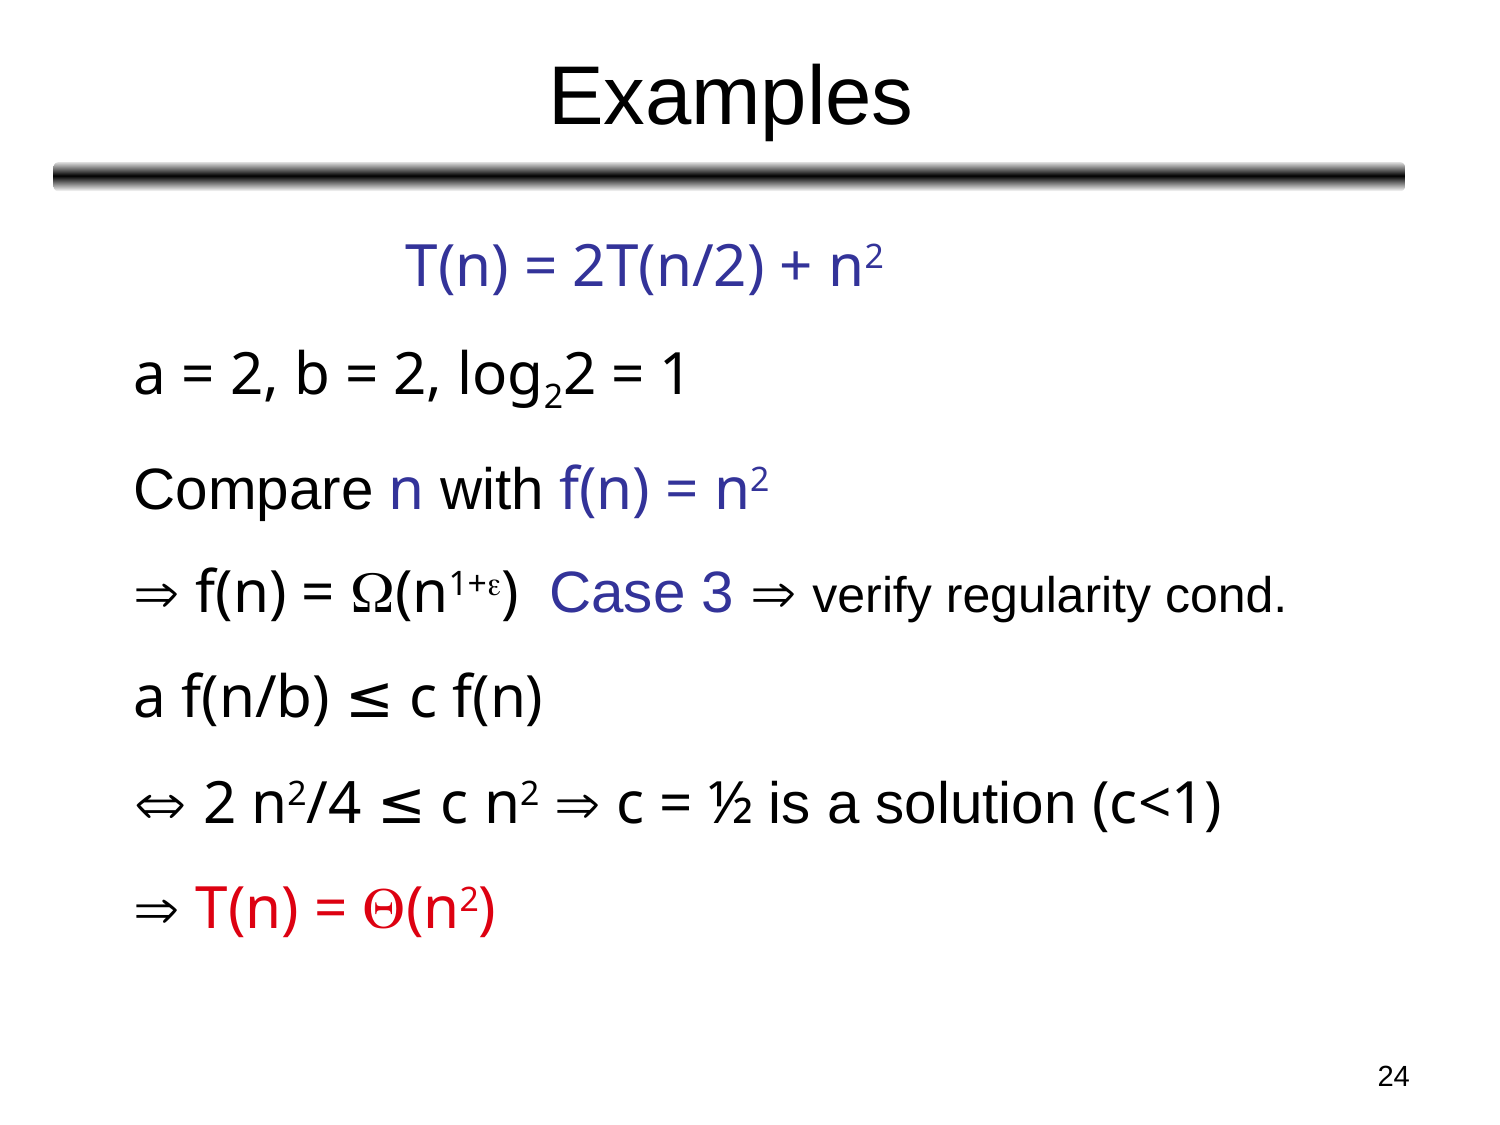

# Examples
	T(n) = 2T(n/2) + n2
	a = 2, b = 2, log22 = 1
	Compare n with f(n) = n2
	 f(n) = (n1+) Case 3  verify regularity cond.
	a f(n/b) ≤ c f(n)
	 2 n2/4 ≤ c n2  c = ½ is a solution (c<1)
	 T(n) = (n2)
24